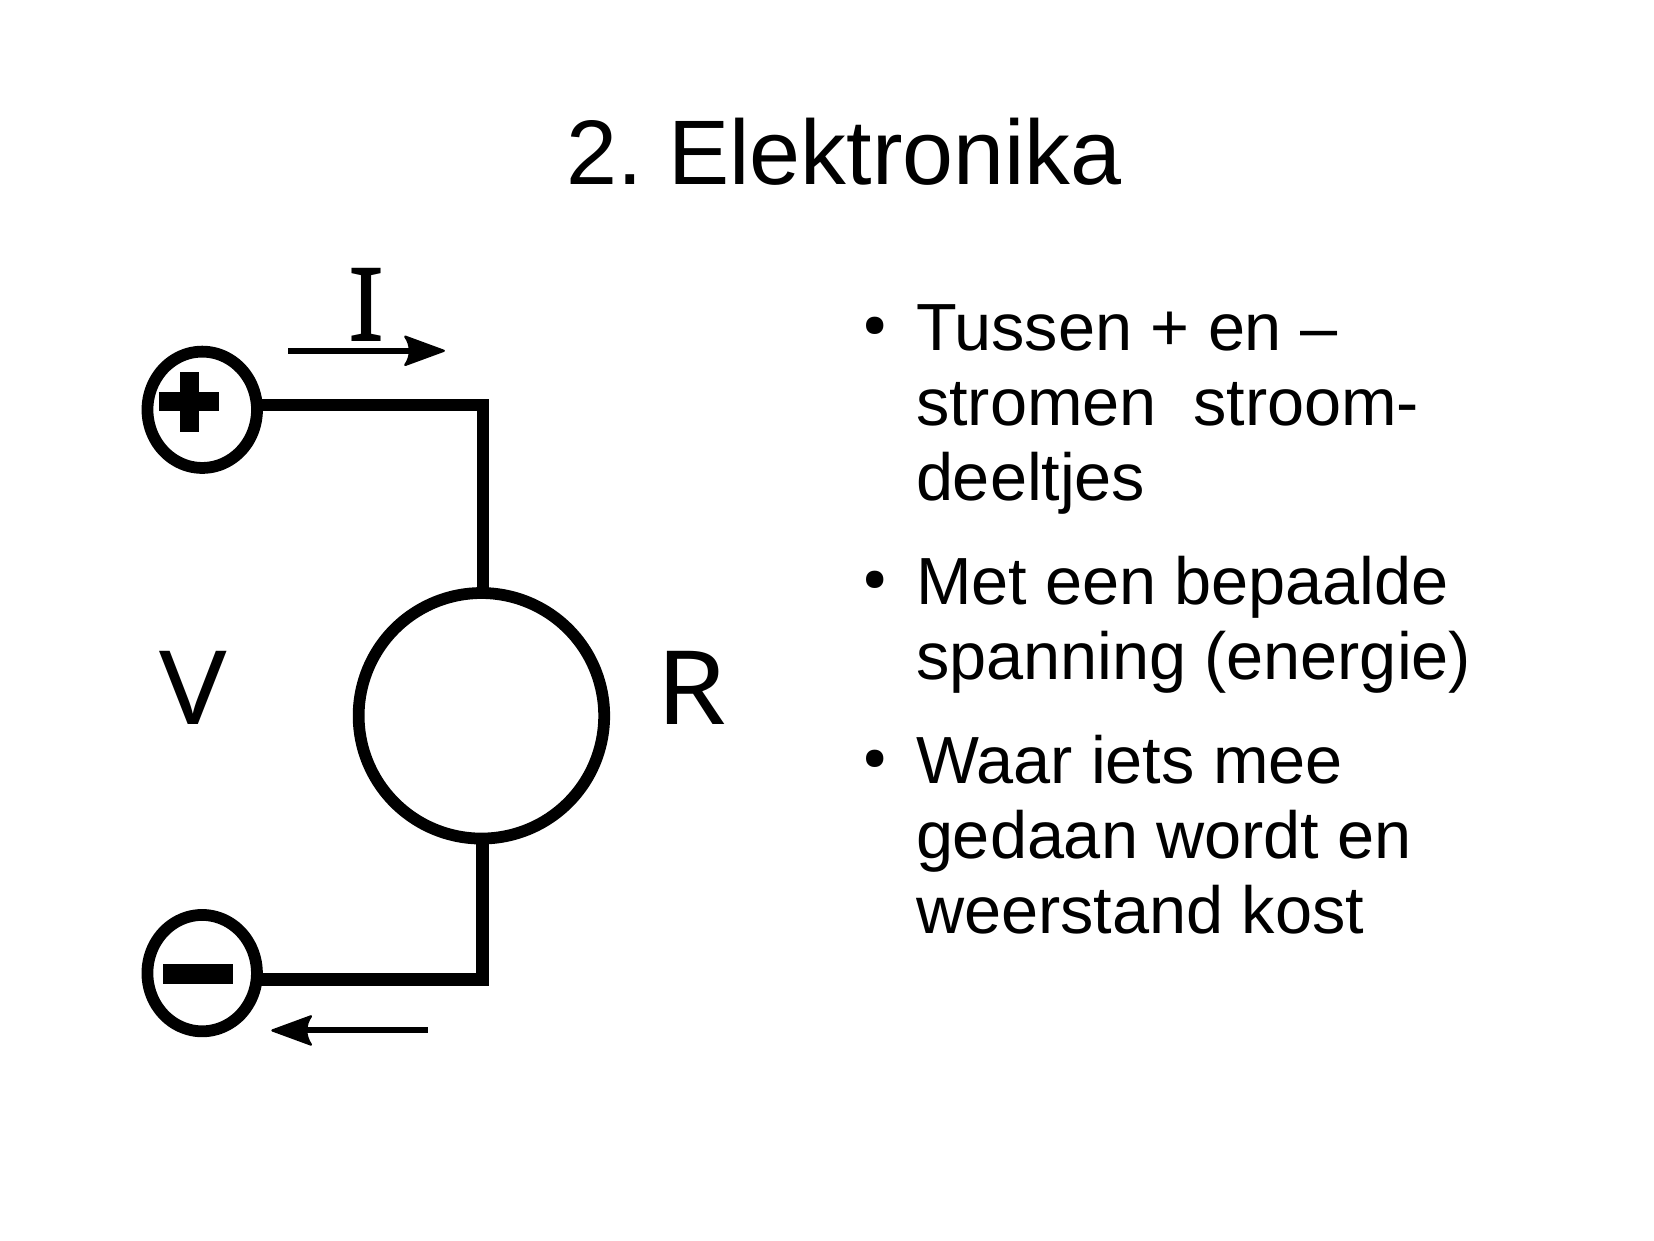

# 2. Elektronika
Tussen + en – stromen stroom-deeltjes
Met een bepaalde spanning (energie)
Waar iets mee gedaan wordt en weerstand kost